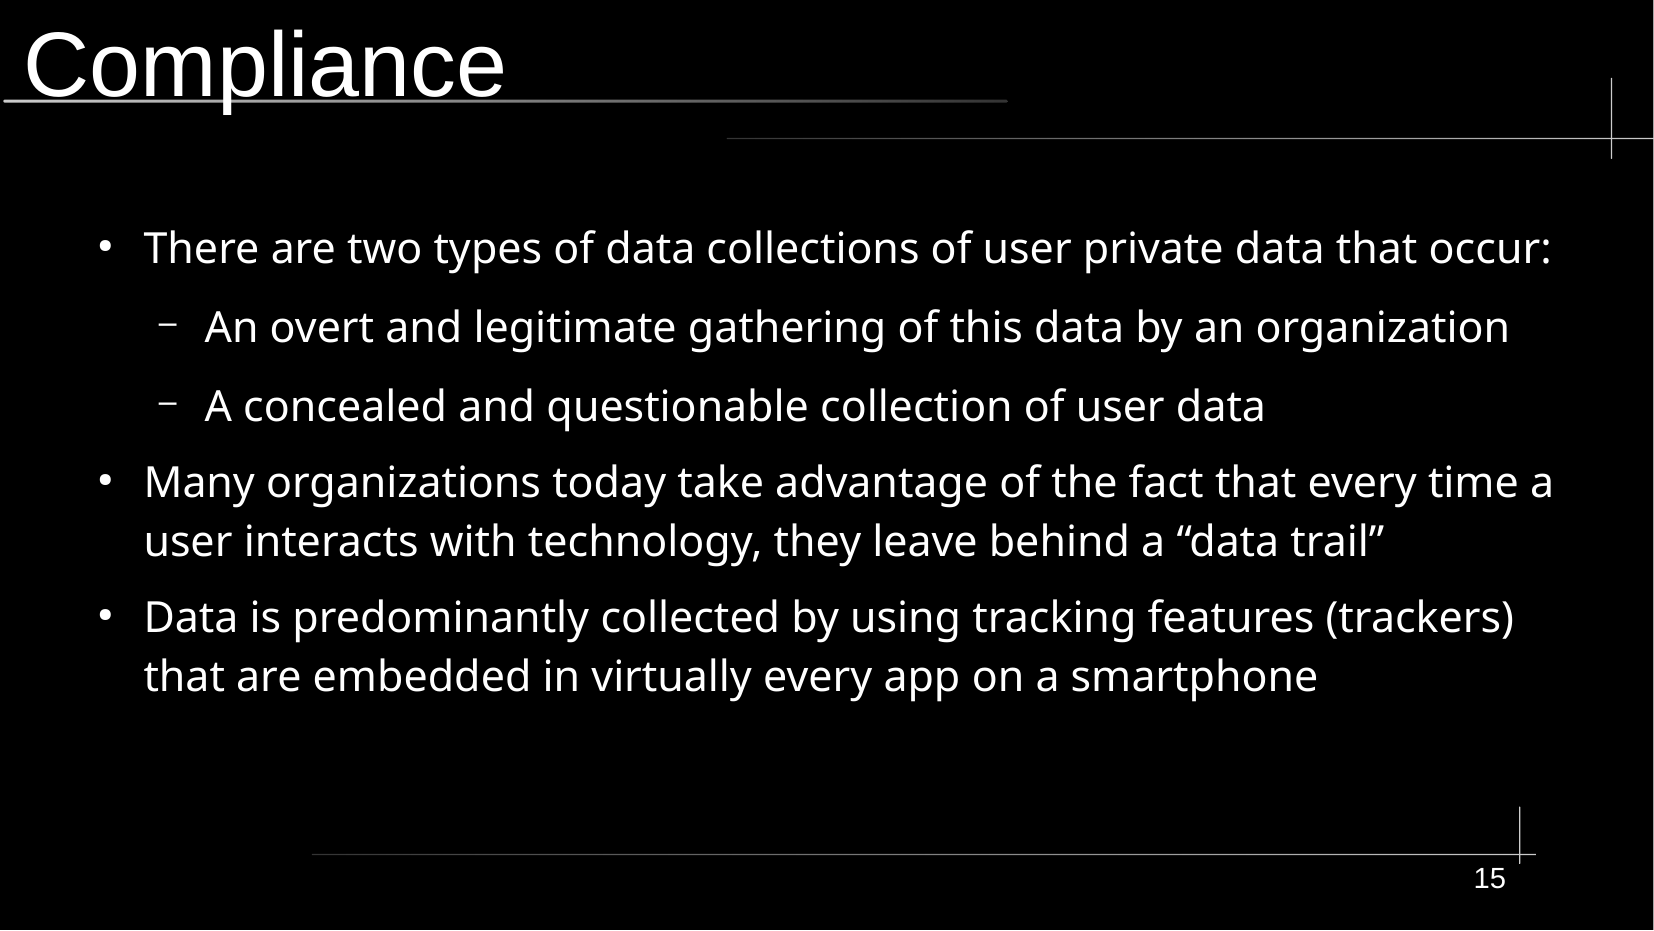

# Compliance
There are two types of data collections of user private data that occur:
An overt and legitimate gathering of this data by an organization
A concealed and questionable collection of user data
Many organizations today take advantage of the fact that every time a user interacts with technology, they leave behind a “data trail”
Data is predominantly collected by using tracking features (trackers) that are embedded in virtually every app on a smartphone
15